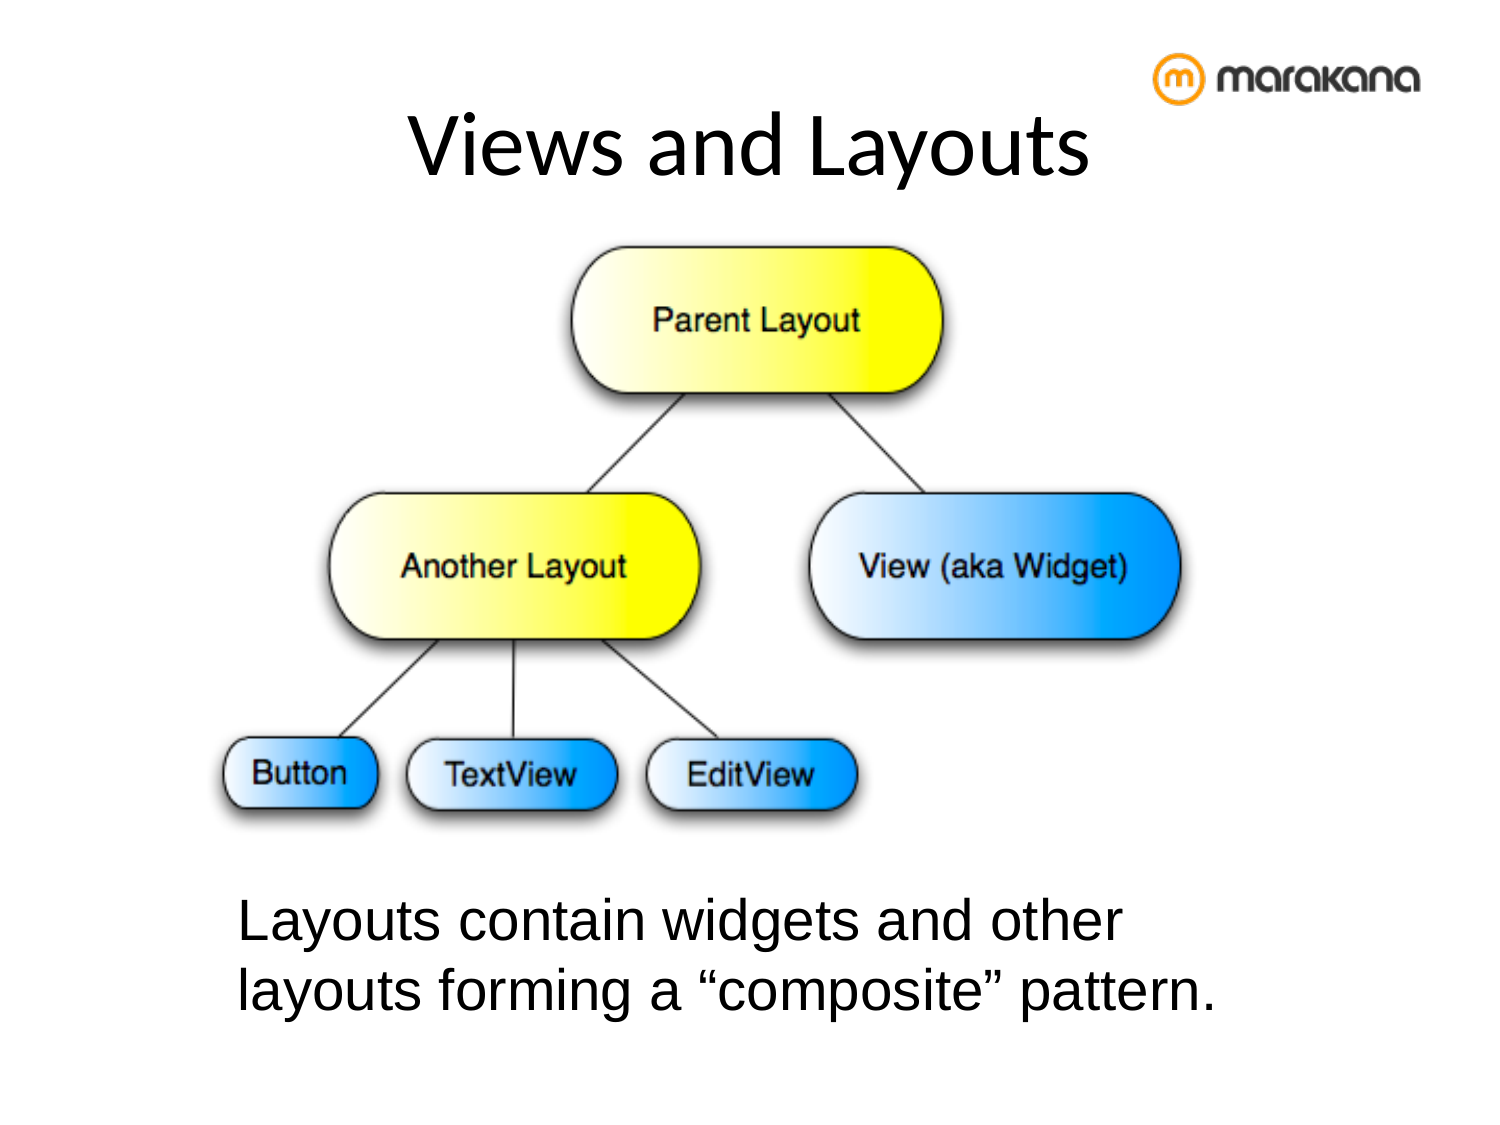

# Views and Layouts
Layouts contain widgets and other layouts forming a “composite” pattern.